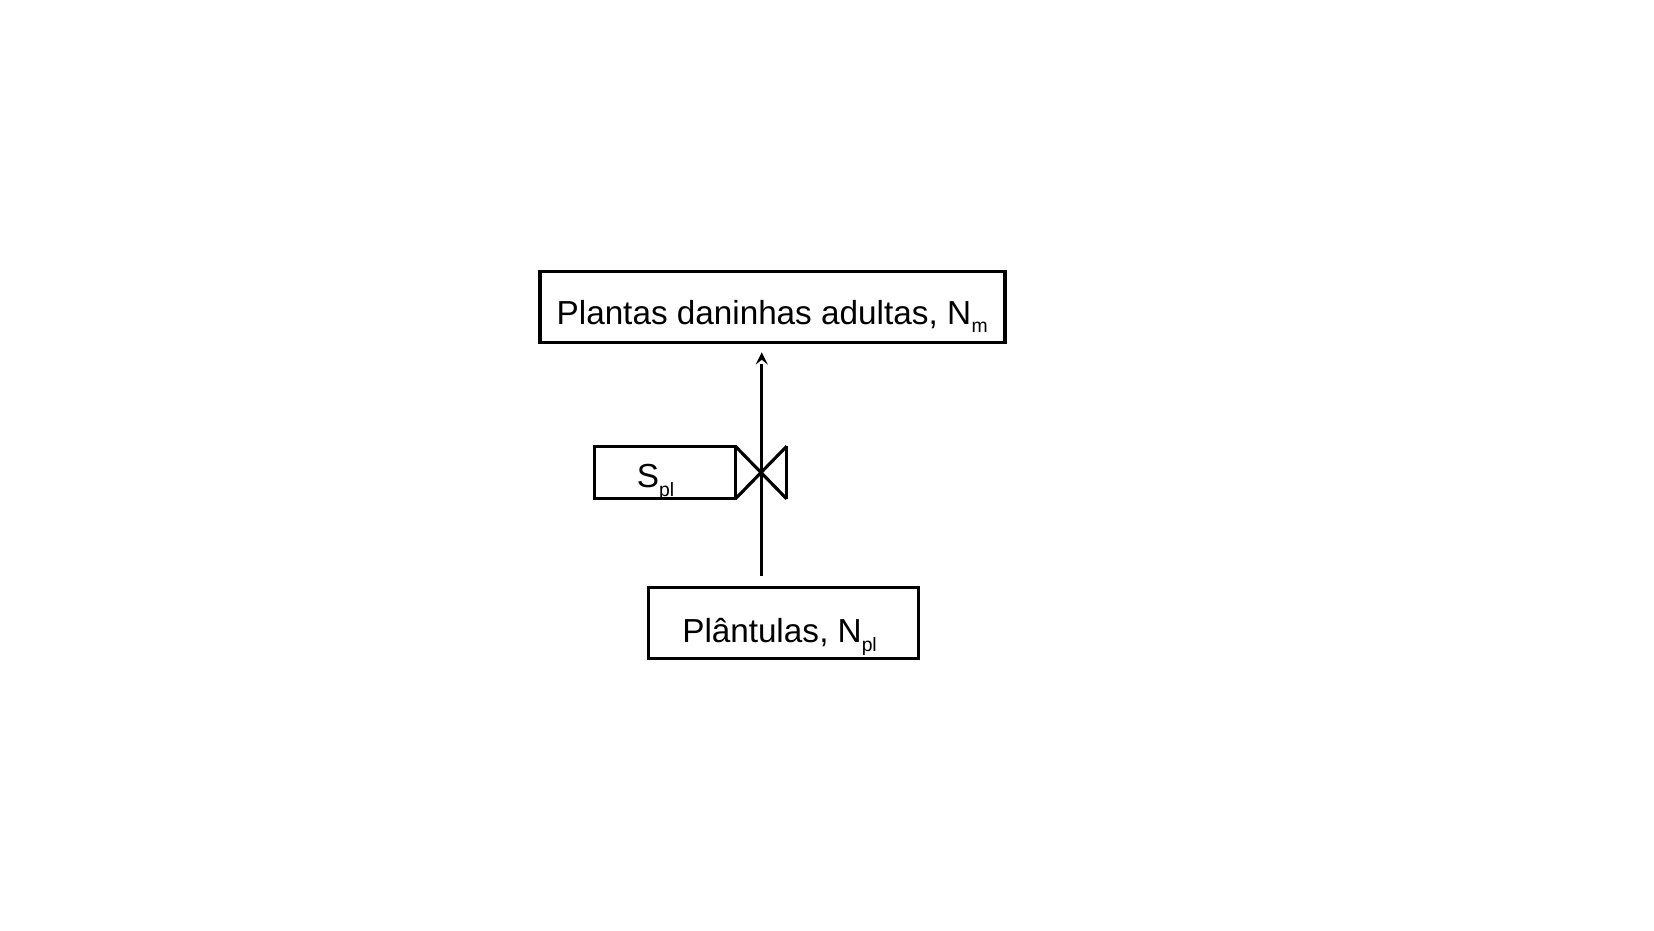

Plantas daninhas adultas, Nm
Spl
Plântulas, Npl